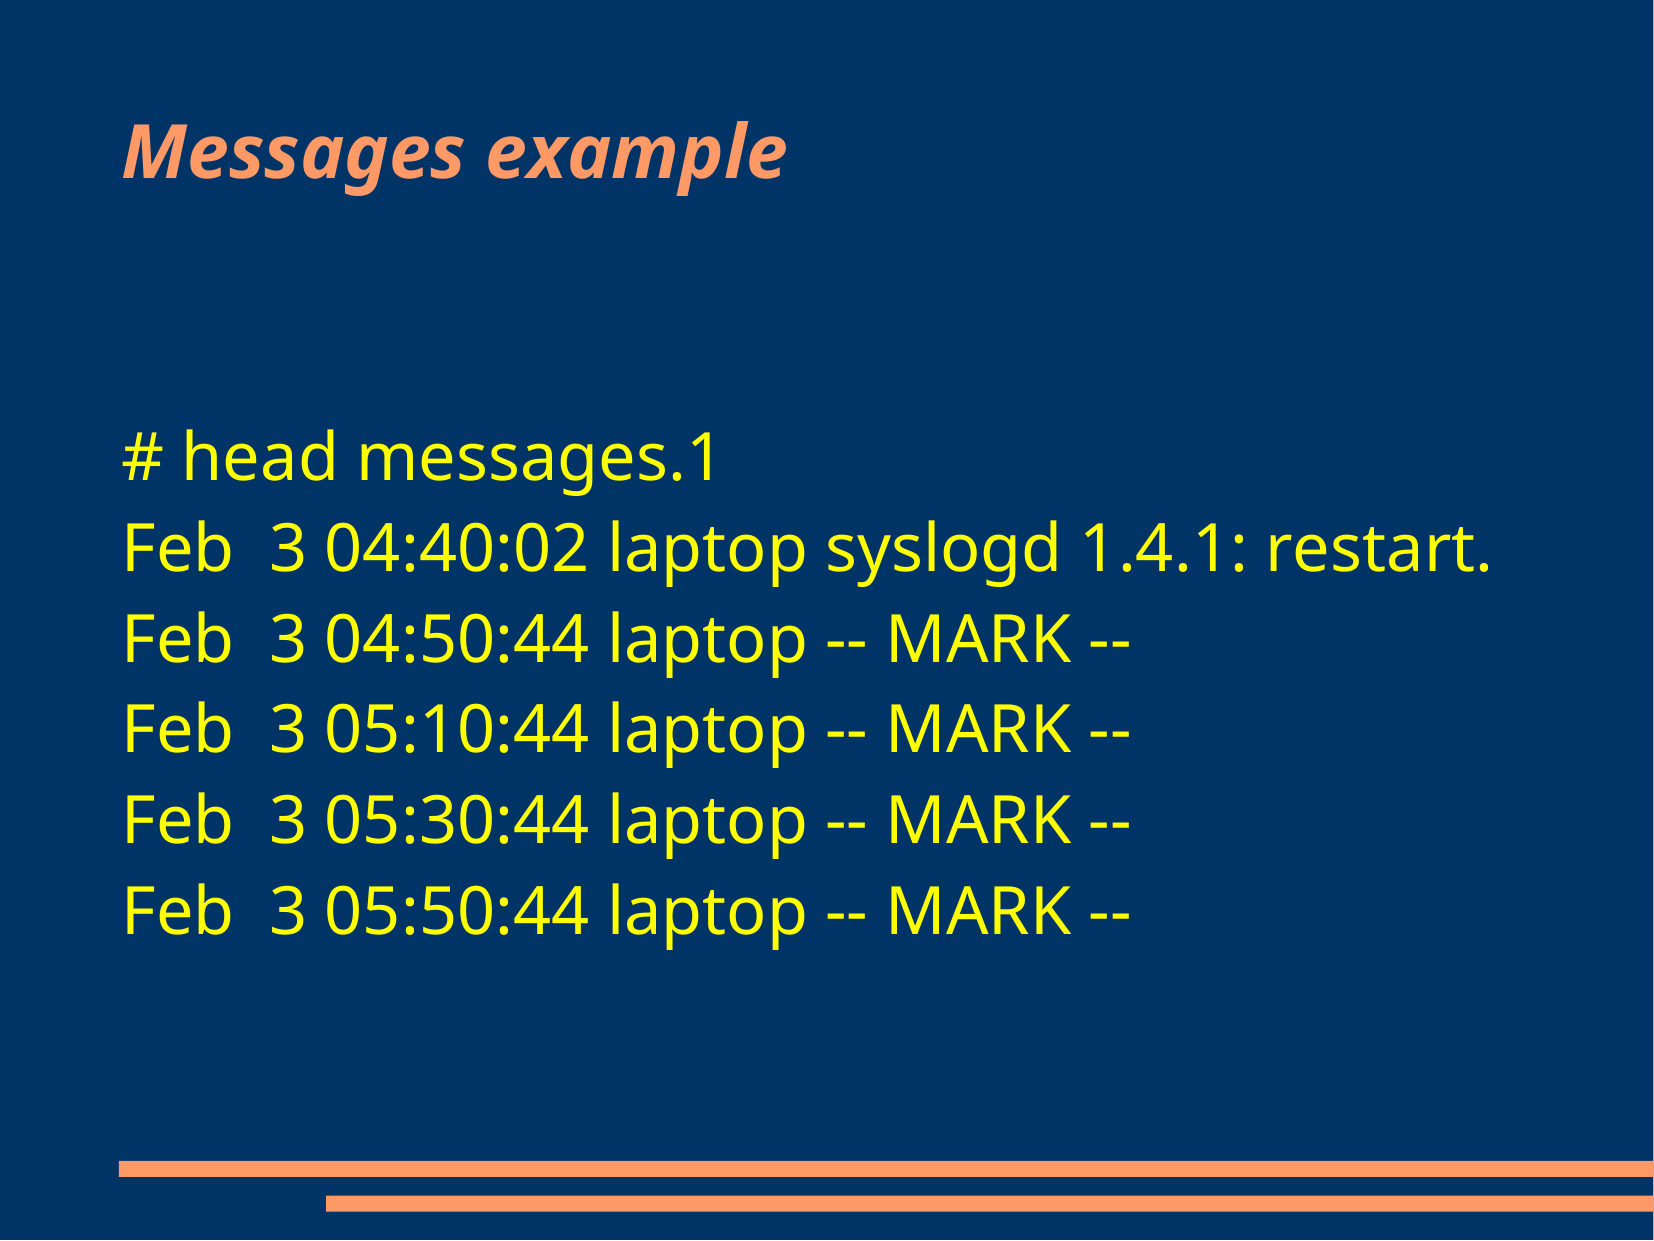

# Messages example
# head messages.1
Feb 3 04:40:02 laptop syslogd 1.4.1: restart.
Feb 3 04:50:44 laptop -- MARK --
Feb 3 05:10:44 laptop -- MARK --
Feb 3 05:30:44 laptop -- MARK --
Feb 3 05:50:44 laptop -- MARK --